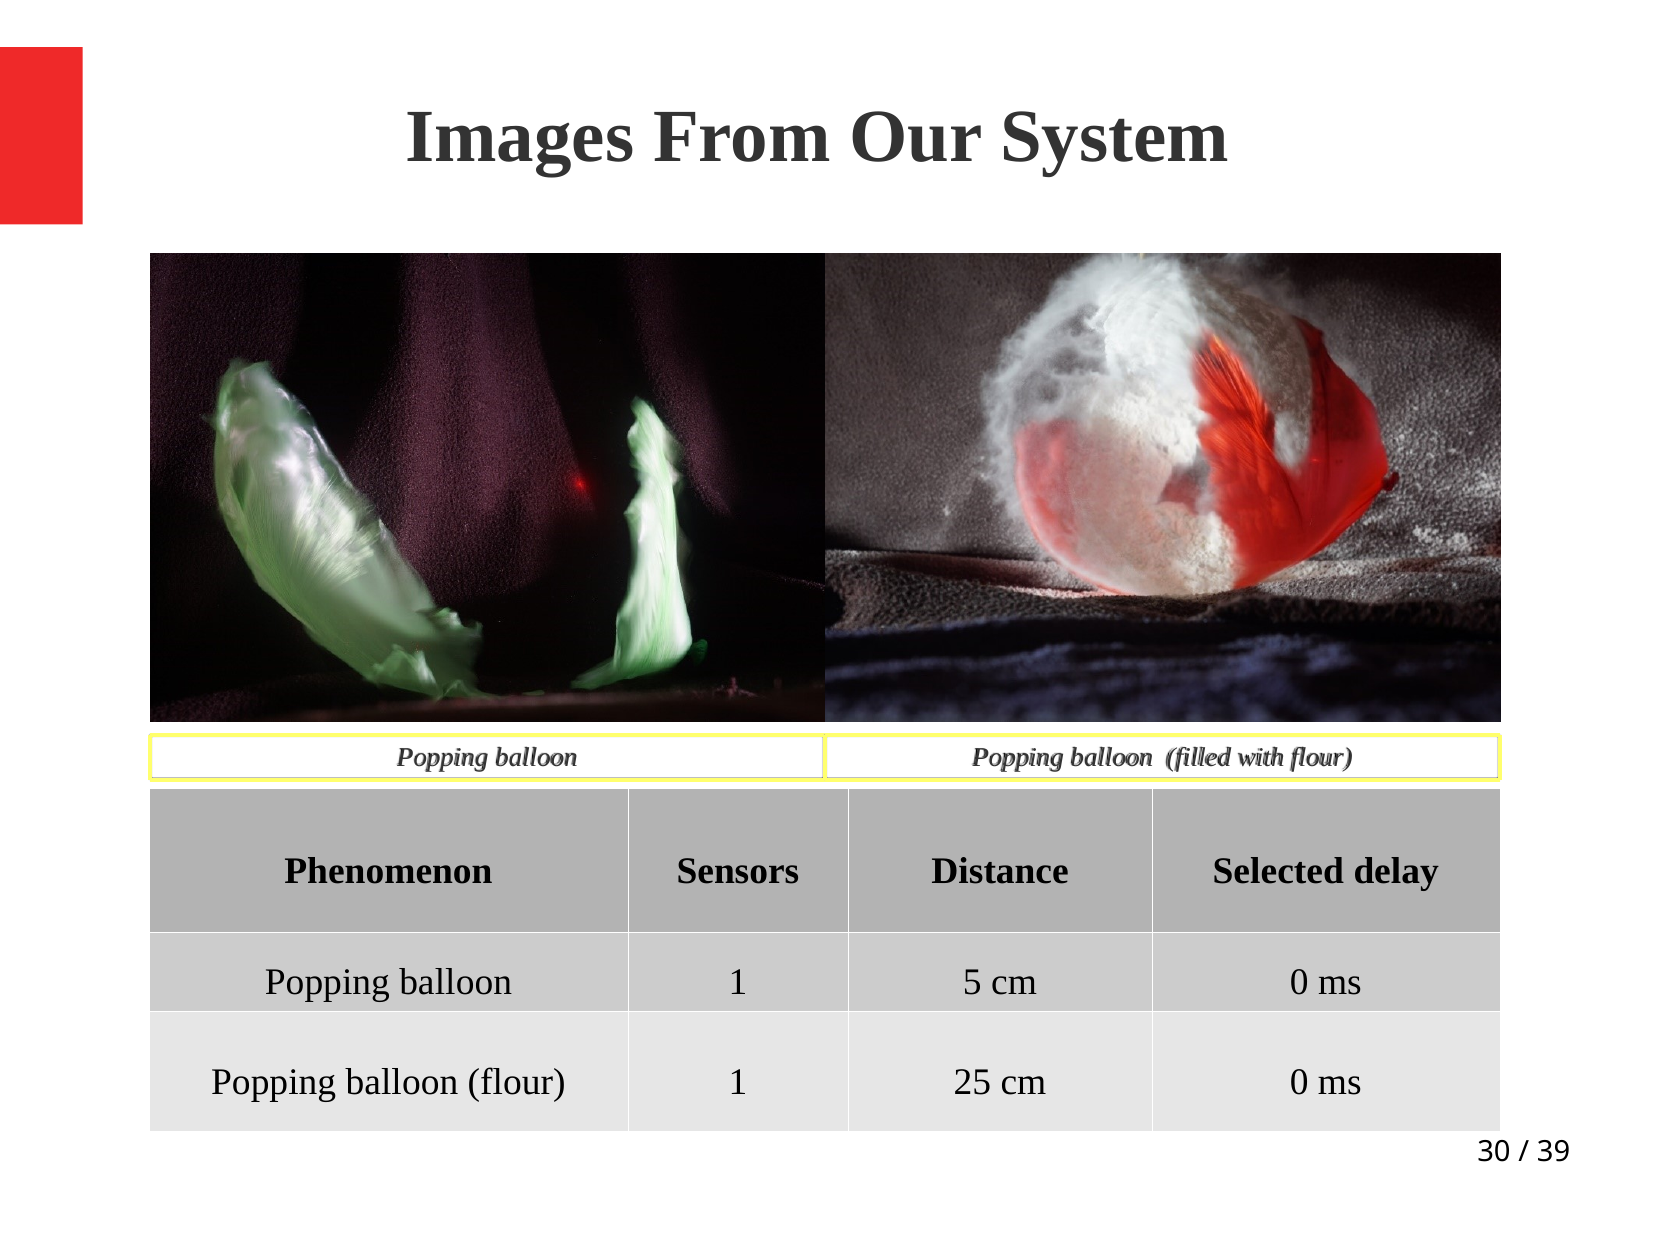

# Images From Our System
Popping balloon
Popping balloon (filled with flour)
| Phenomenon | Sensors | Distance | Selected delay |
| --- | --- | --- | --- |
| Popping balloon | 1 | 5 cm | 0 ms |
| Popping balloon (flour) | 1 | 25 cm | 0 ms |
30